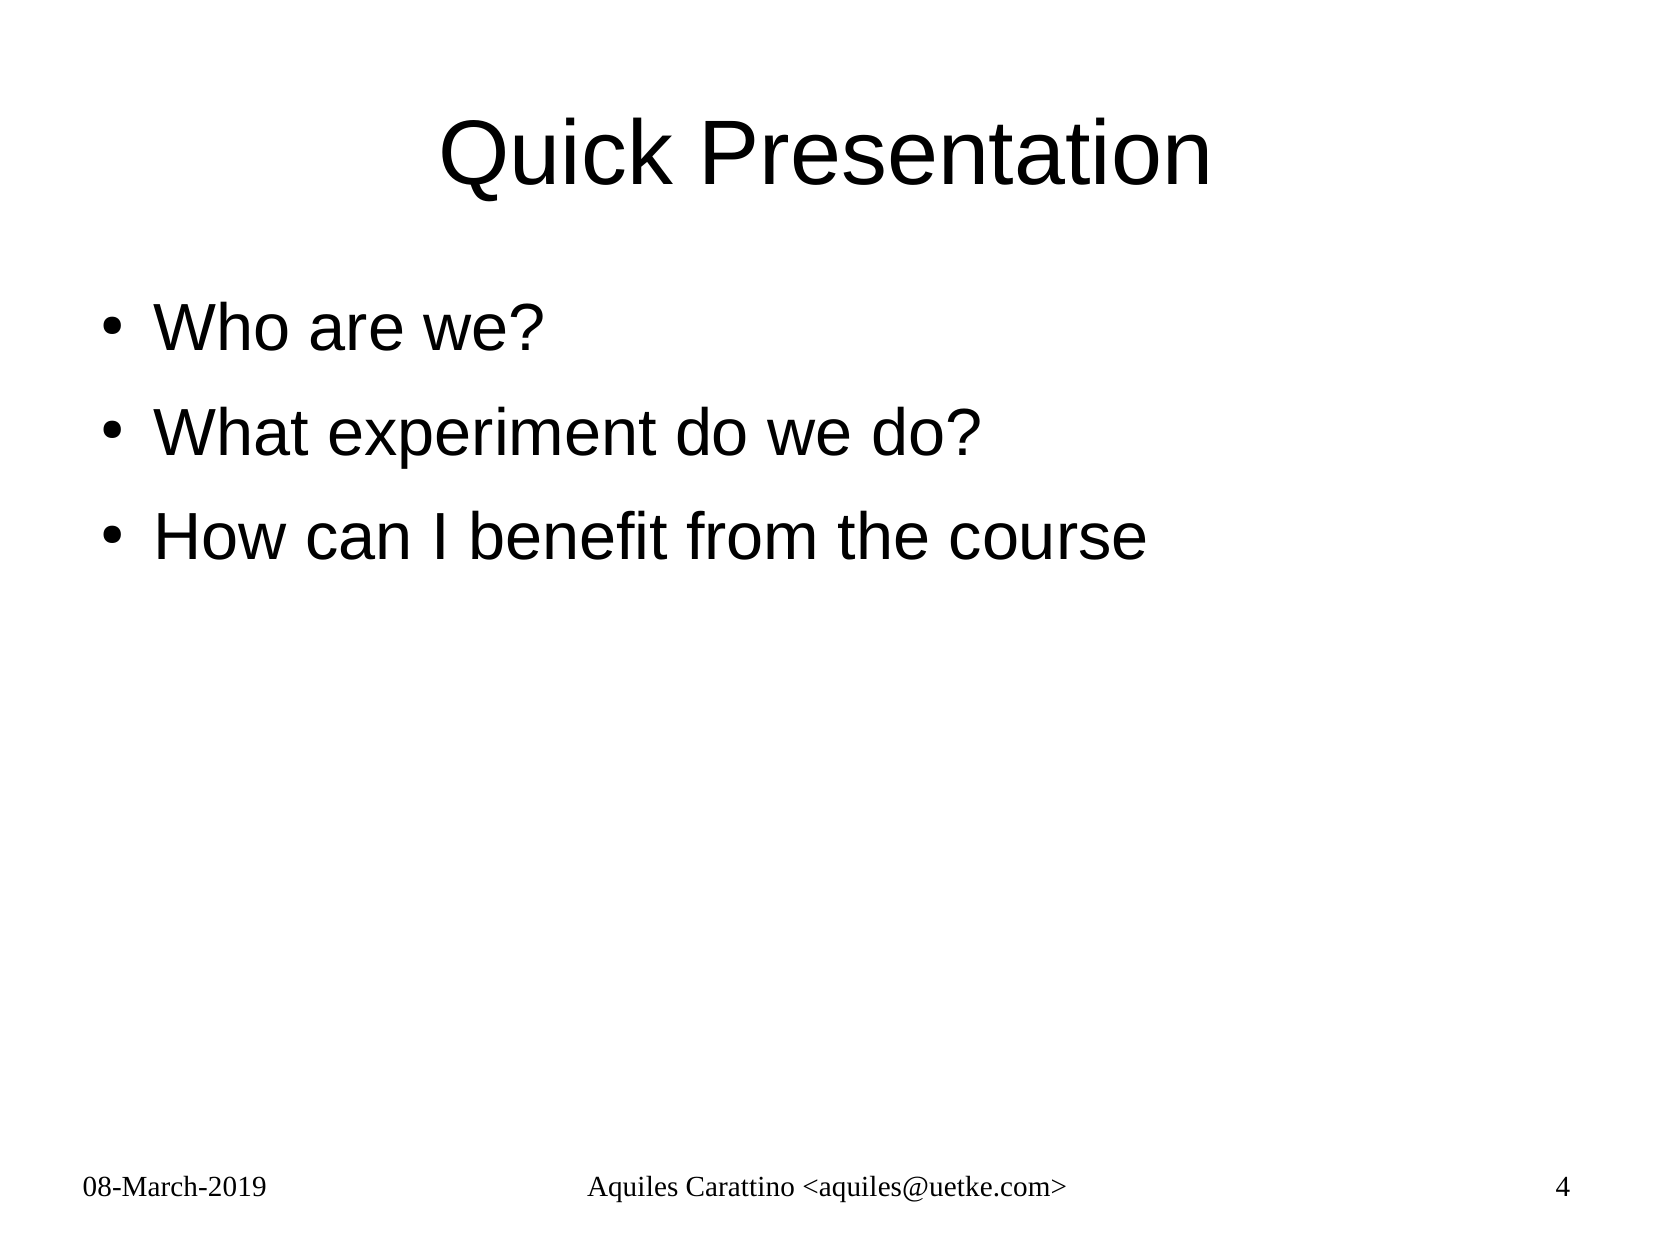

# Quick Presentation
Who are we?
What experiment do we do?
How can I benefit from the course
08-March-2019
Aquiles Carattino <aquiles@uetke.com>
4